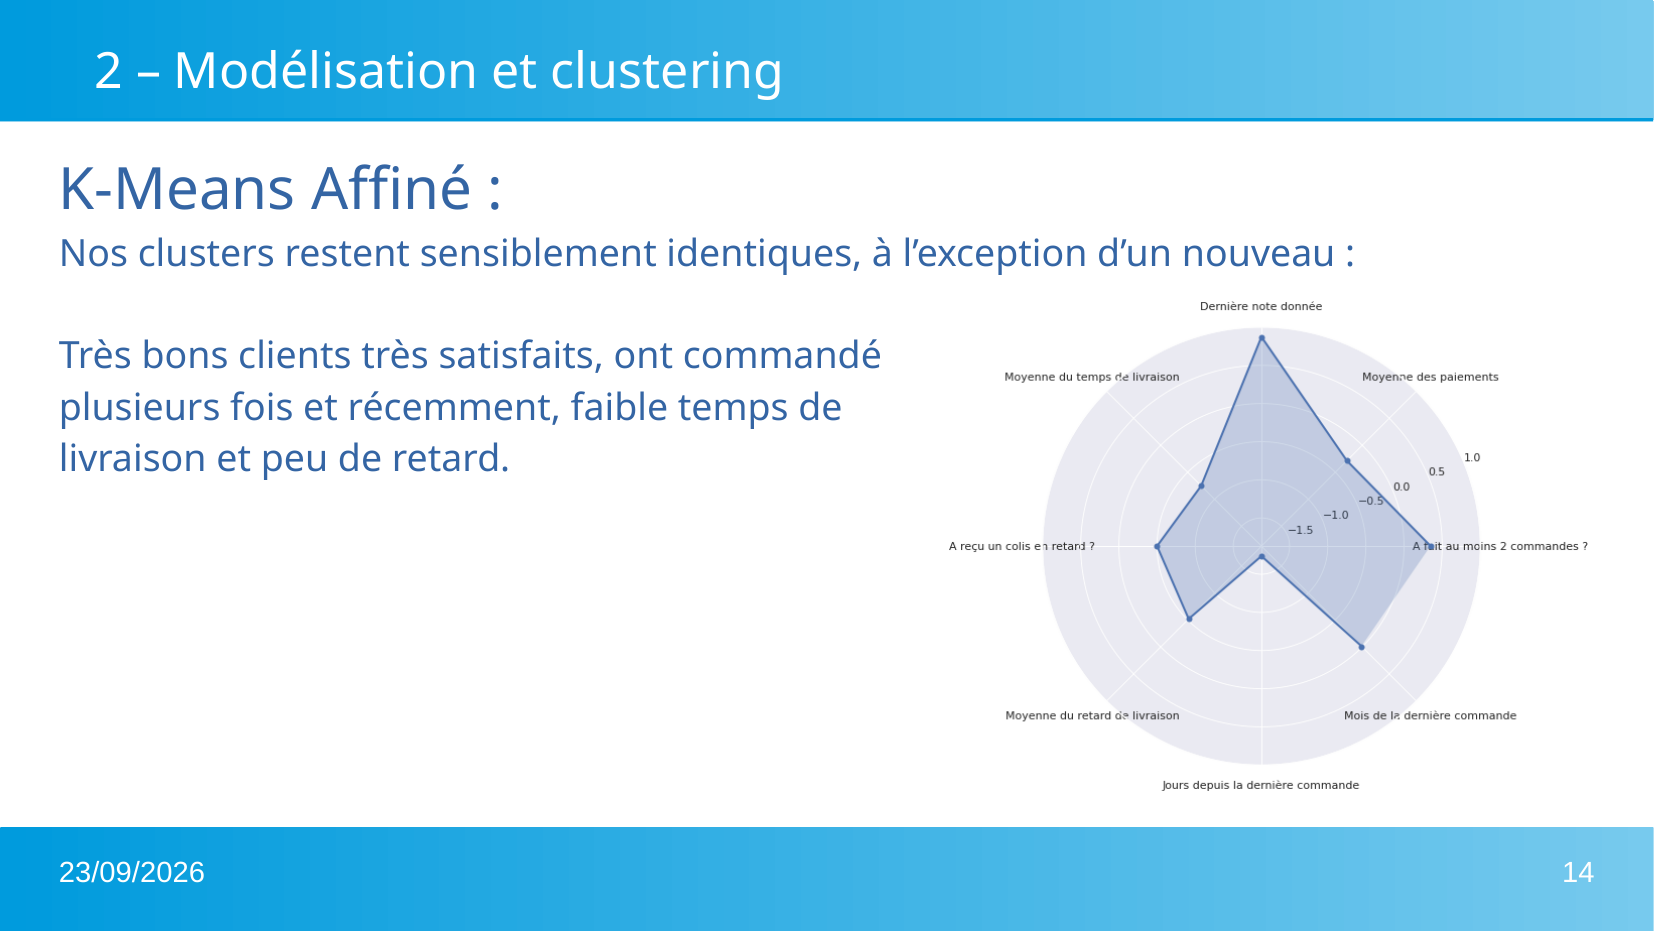

# 2 – Modélisation et clustering
K-Means Affiné :
Nos clusters restent sensiblement identiques, à l’exception d’un nouveau :
Très bons clients très satisfaits, ont commandé
plusieurs fois et récemment, faible temps de
livraison et peu de retard.
14